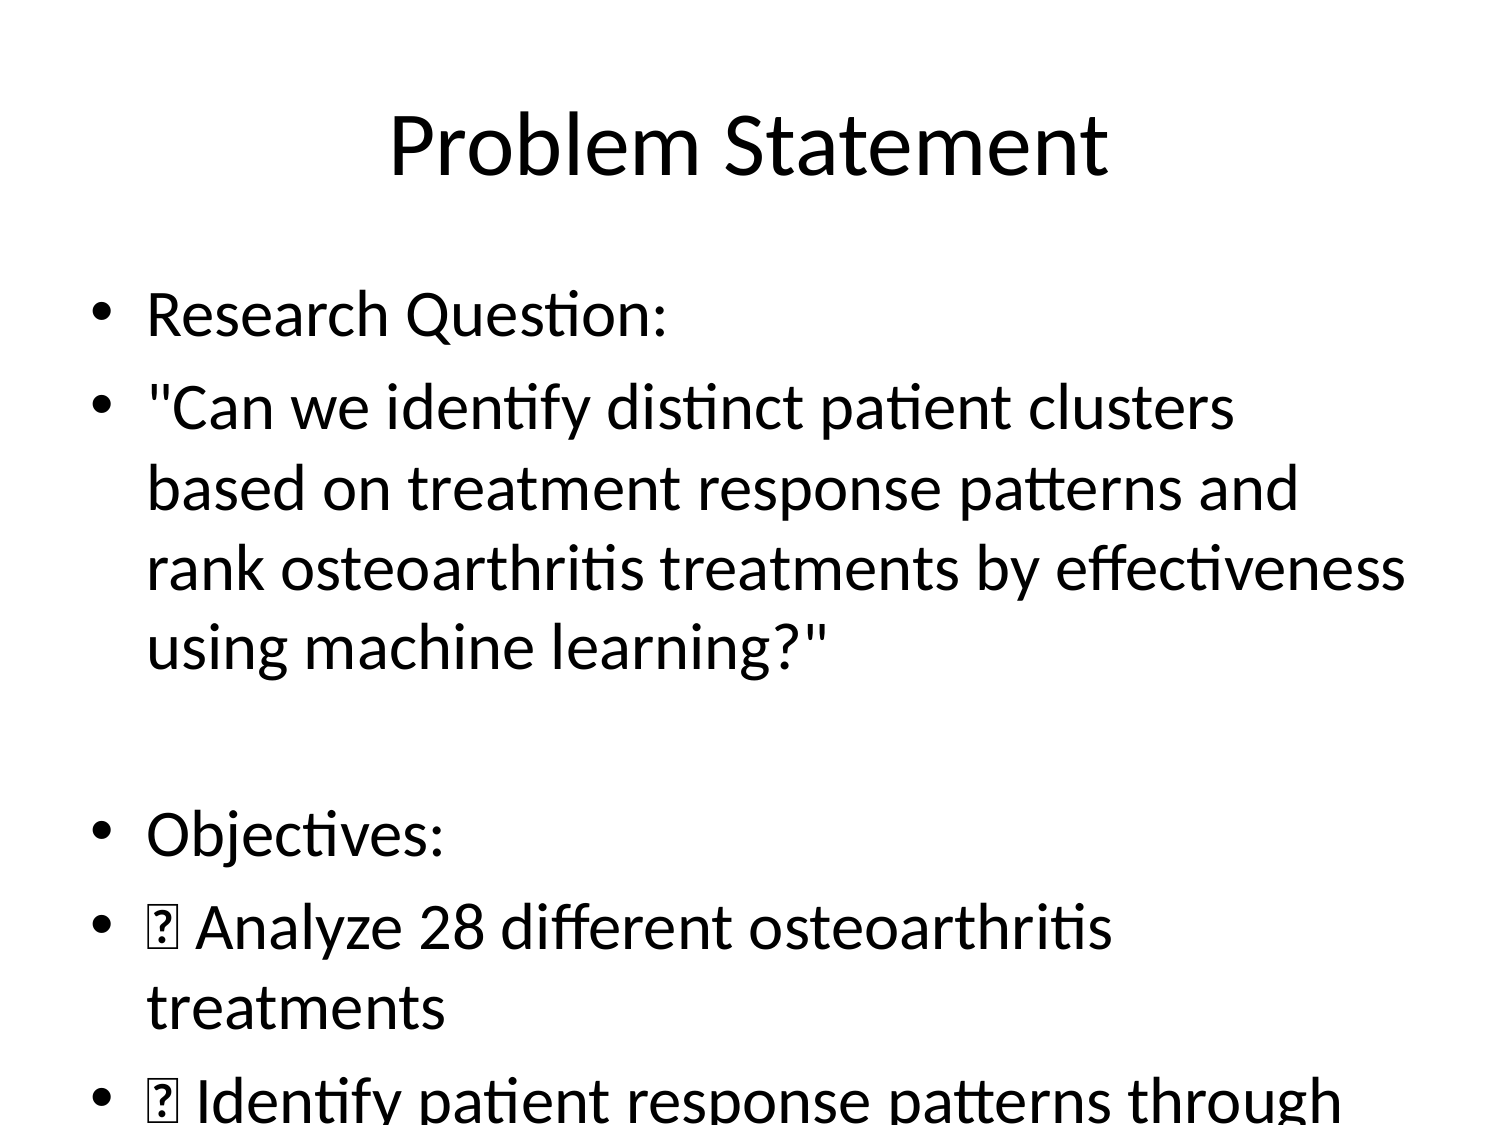

# Problem Statement
Research Question:
"Can we identify distinct patient clusters based on treatment response patterns and rank osteoarthritis treatments by effectiveness using machine learning?"
Objectives:
✅ Analyze 28 different osteoarthritis treatments
✅ Identify patient response patterns through clustering
✅ Rank treatments by effectiveness
✅ Provide evidence-based recommendations
✅ Create interactive dashboard for healthcare professionals